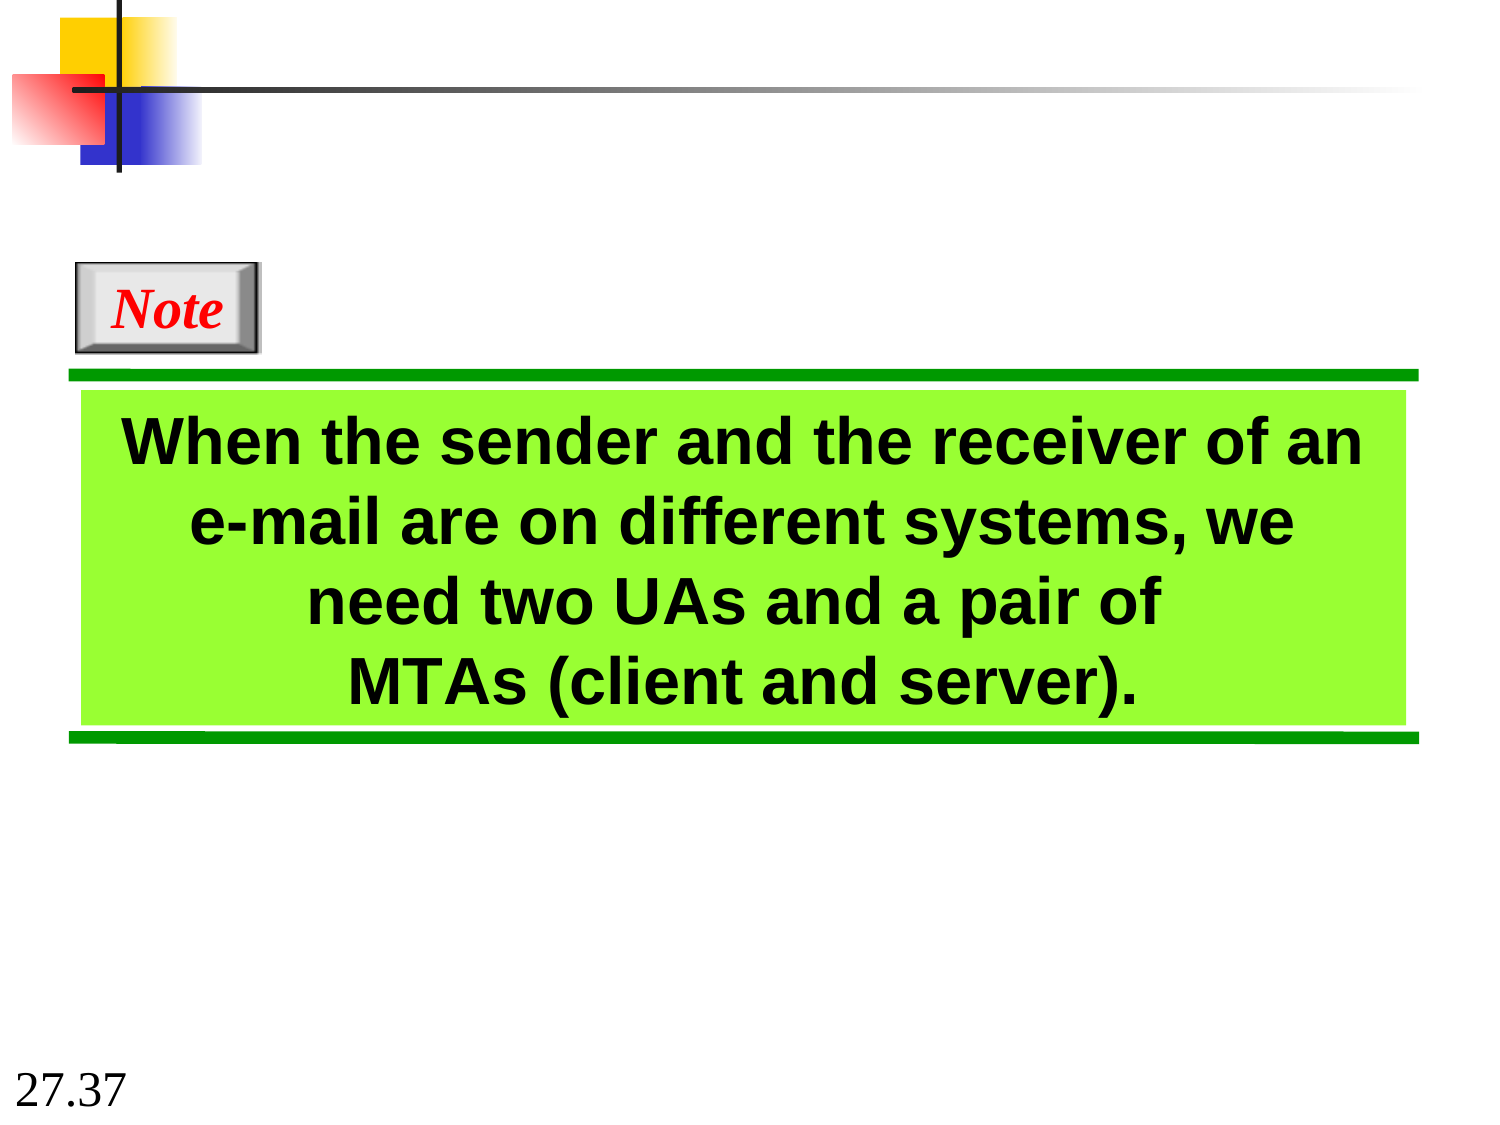

Note
When the sender and the receiver of an e-mail are on different systems, we
need two UAs and a pair of
MTAs (client and server).
37